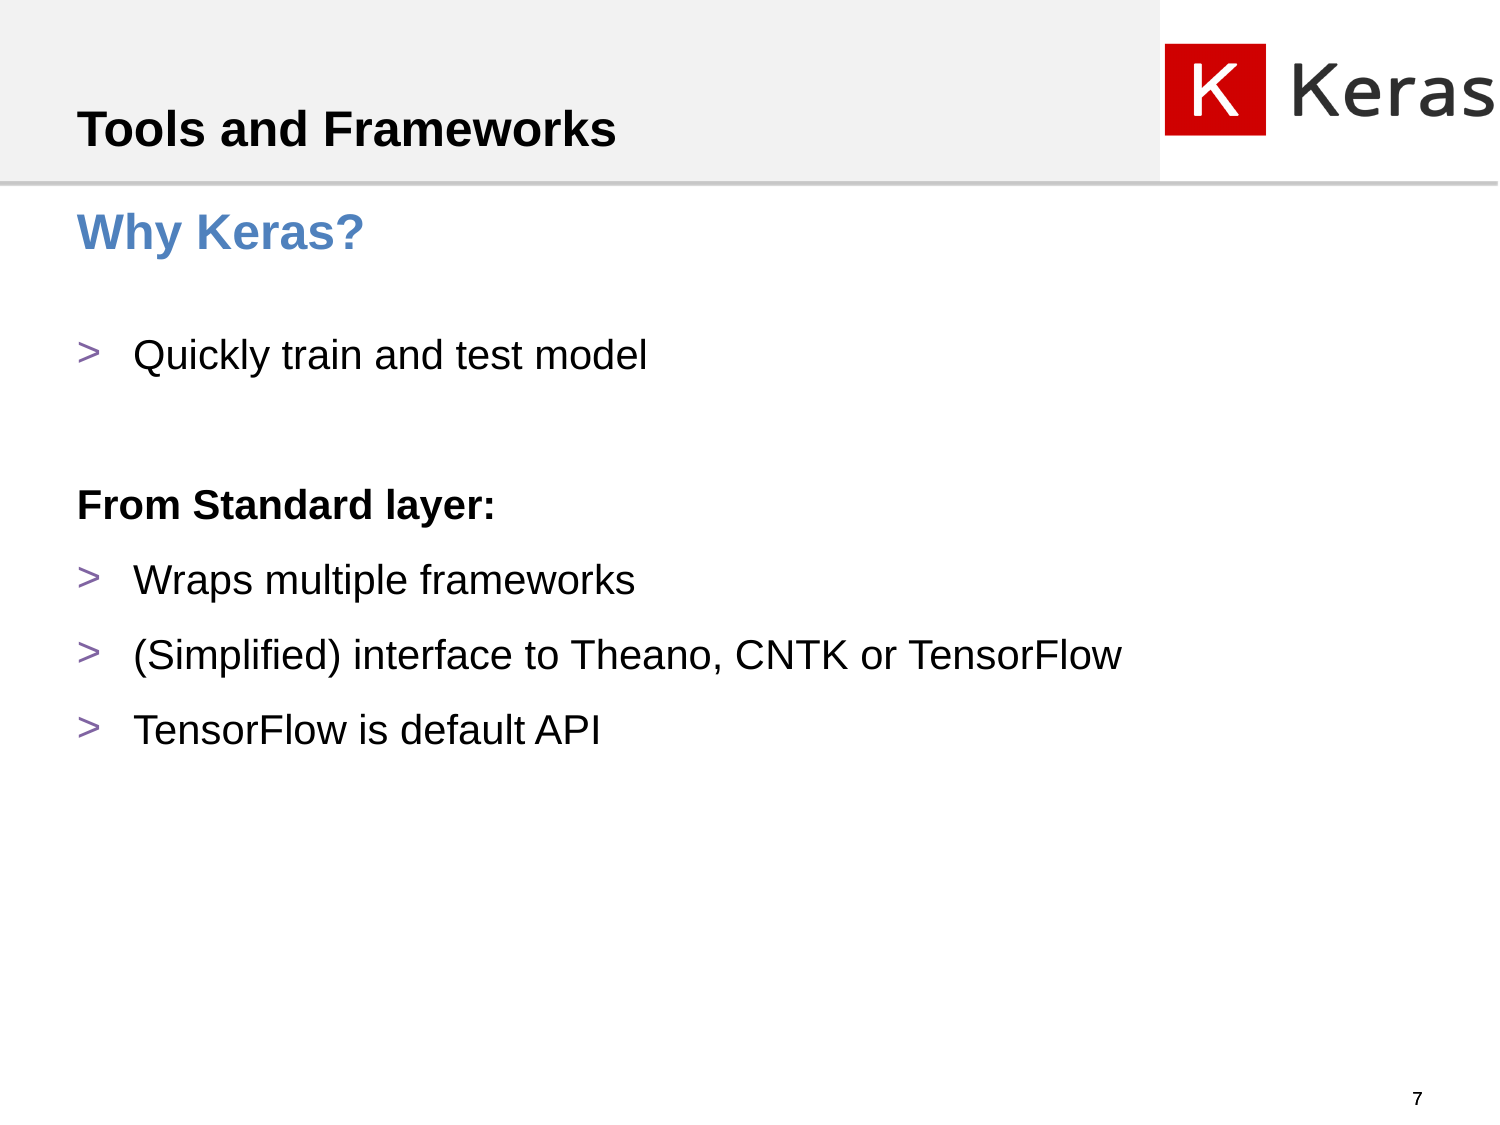

Tools and Frameworks
Why Keras?
Quickly train and test model
From Standard layer:
Wraps multiple frameworks
(Simplified) interface to Theano, CNTK or TensorFlow
TensorFlow is default API